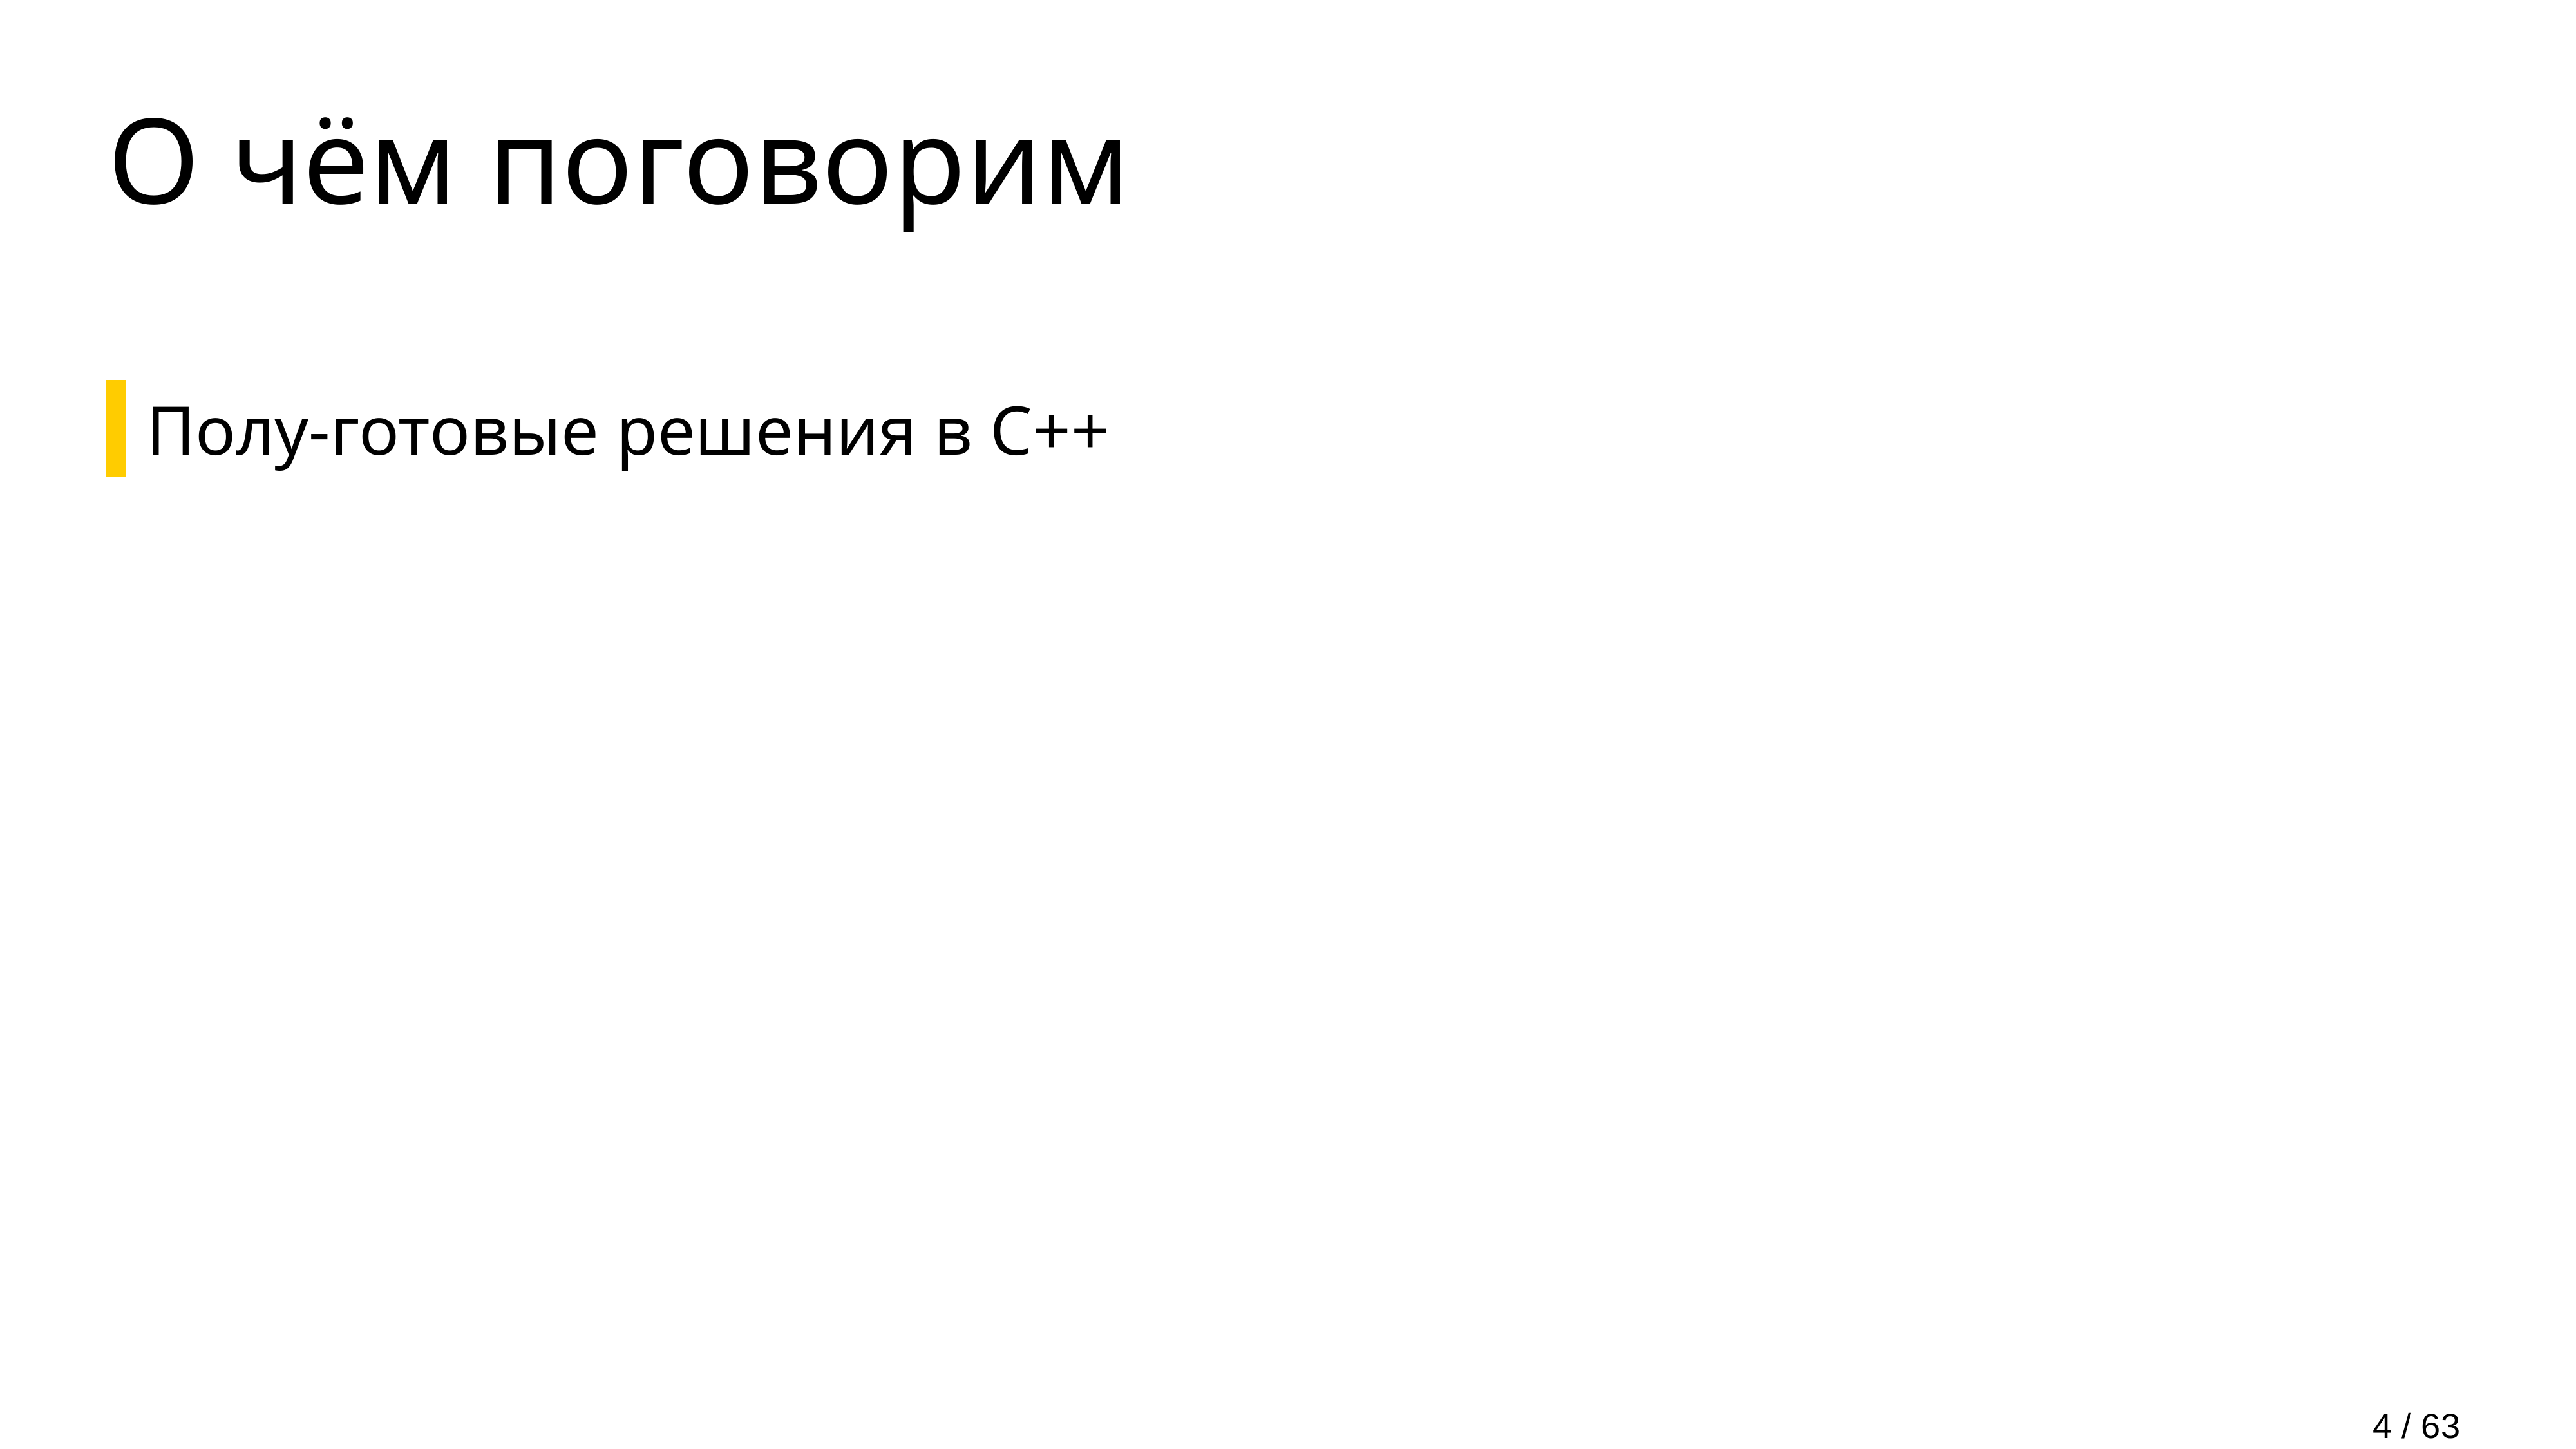

# О чём поговорим
 Полу-готовые решения в С++